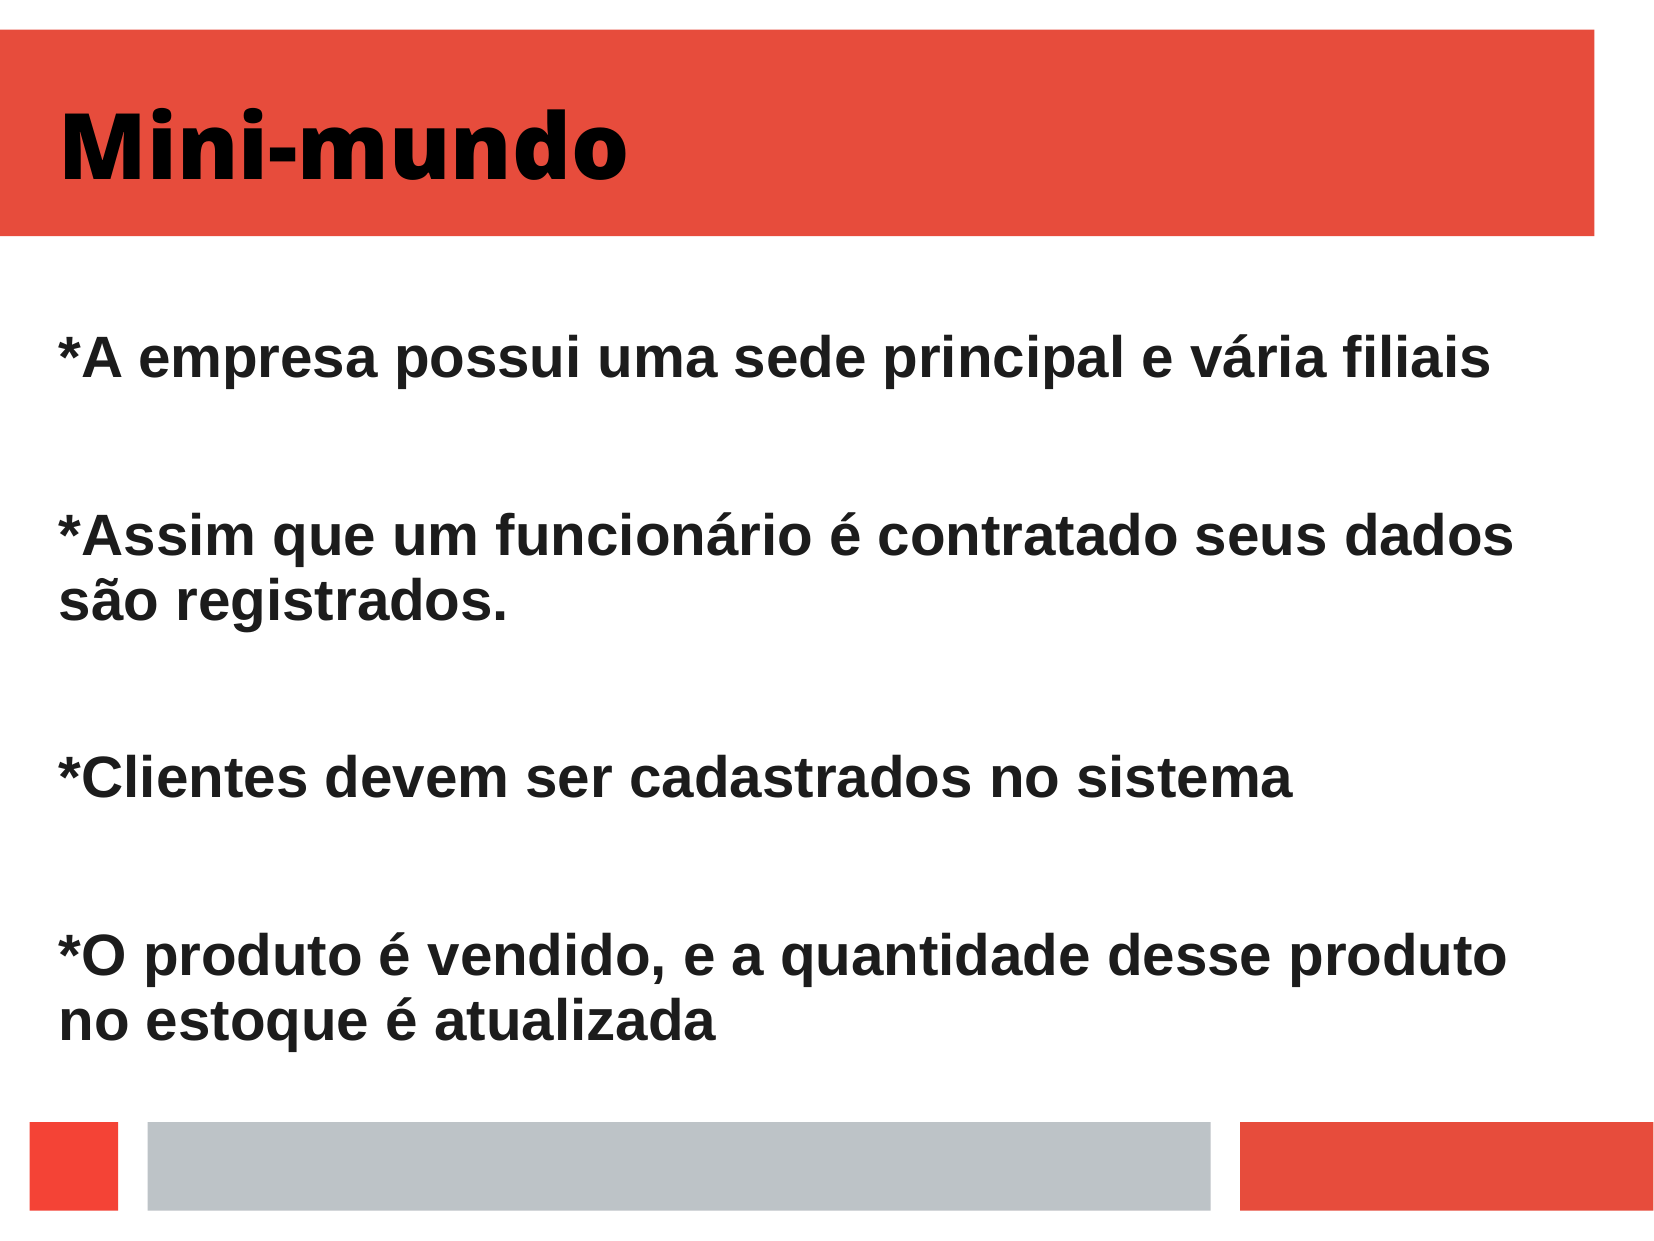

# Mini-mundo
*A empresa possui uma sede principal e vária filiais
*Assim que um funcionário é contratado seus dados são registrados.
*Clientes devem ser cadastrados no sistema
*O produto é vendido, e a quantidade desse produto no estoque é atualizada